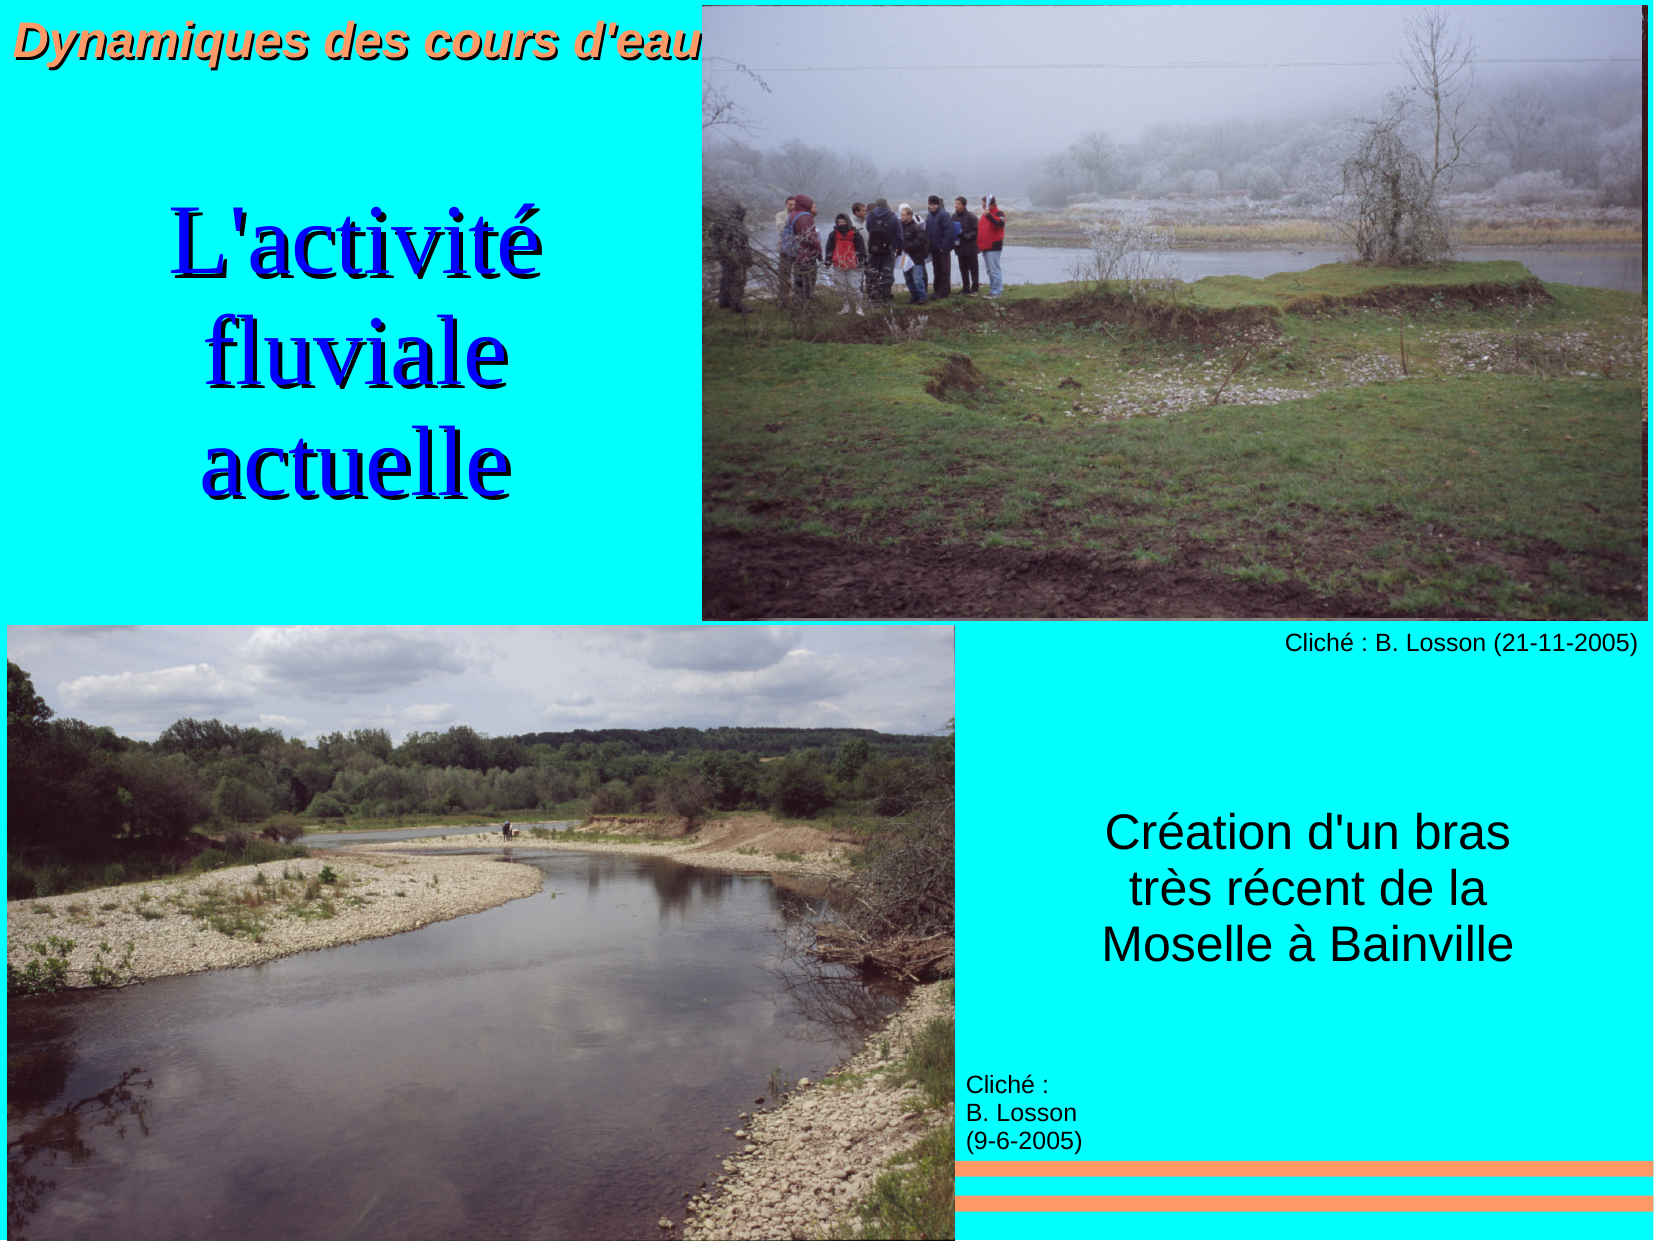

# Dynamiques des cours d'eau
L'activité fluviale actuelle
Cliché : B. Losson (21-11-2005)
Création d'un bras très récent de la Moselle à Bainville
Cliché :
B. Losson
(9-6-2005)